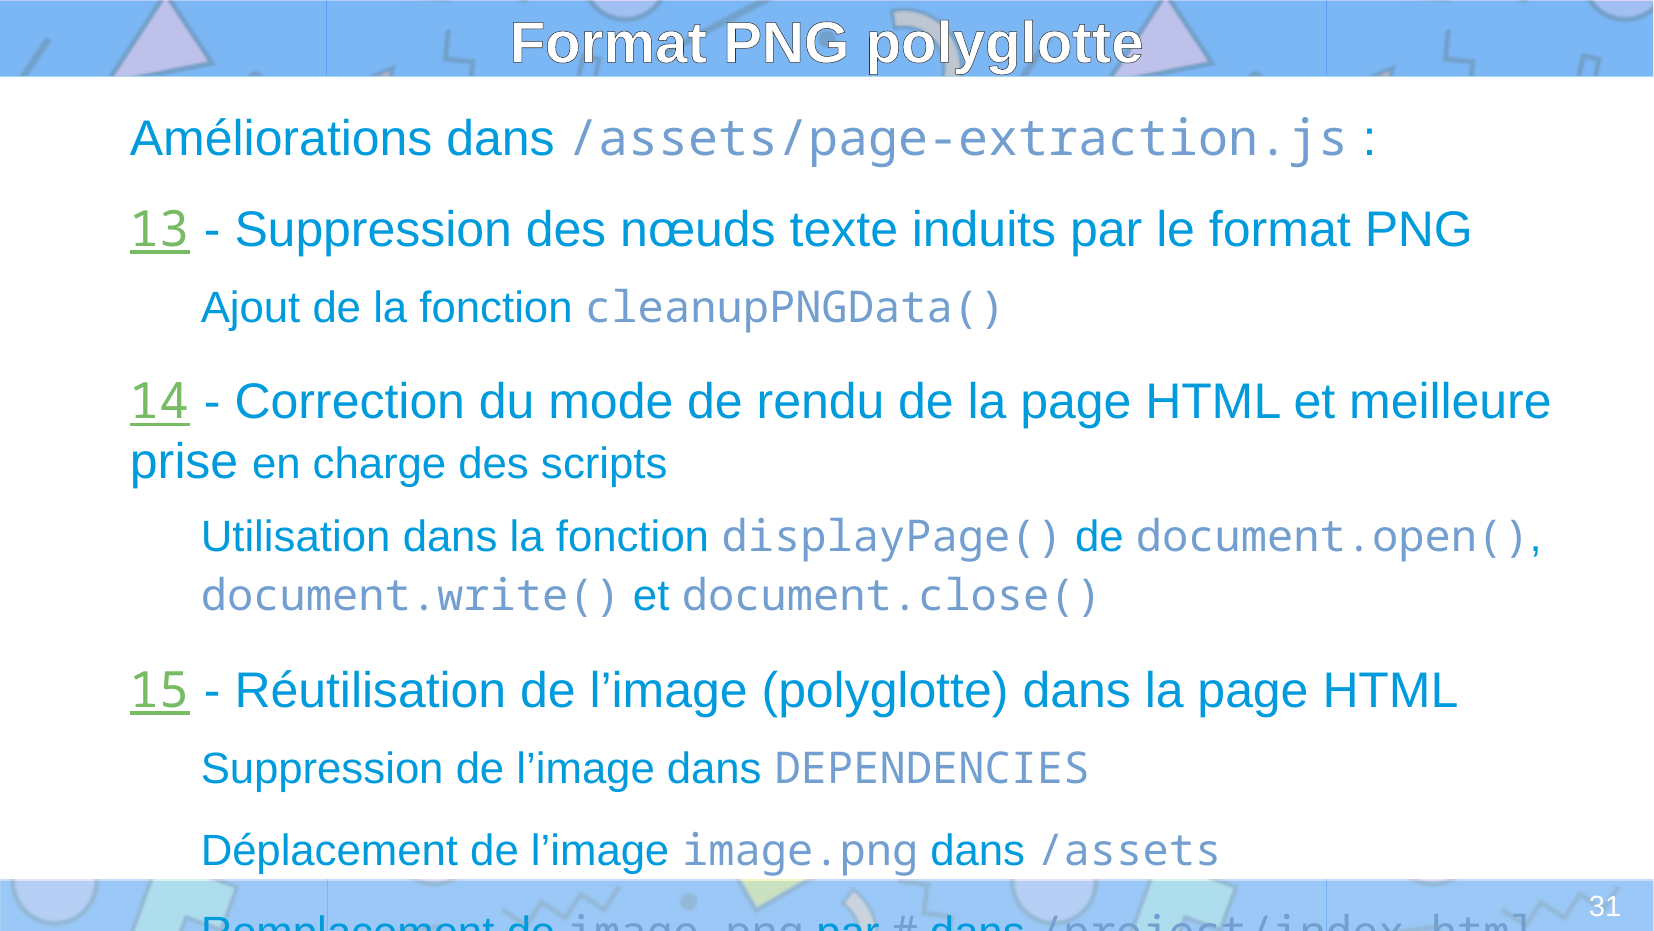

# Format PNG polyglotte
Améliorations dans /assets/page-extraction.js :
1️3 - Suppression des nœuds texte induits par le format PNG
Ajout de la fonction cleanupPNGData()
1️4 - Correction du mode de rendu de la page HTML et meilleure prise en charge des scripts
Utilisation dans la fonction displayPage() de document.open(), document.write() et document.close()
1️5 - Réutilisation de l’image (polyglotte) dans la page HTML
Suppression de l’image dans DEPENDENCIES
Déplacement de l’image image.png dans /assets
Remplacement de image.png par # dans /project/index.html
31